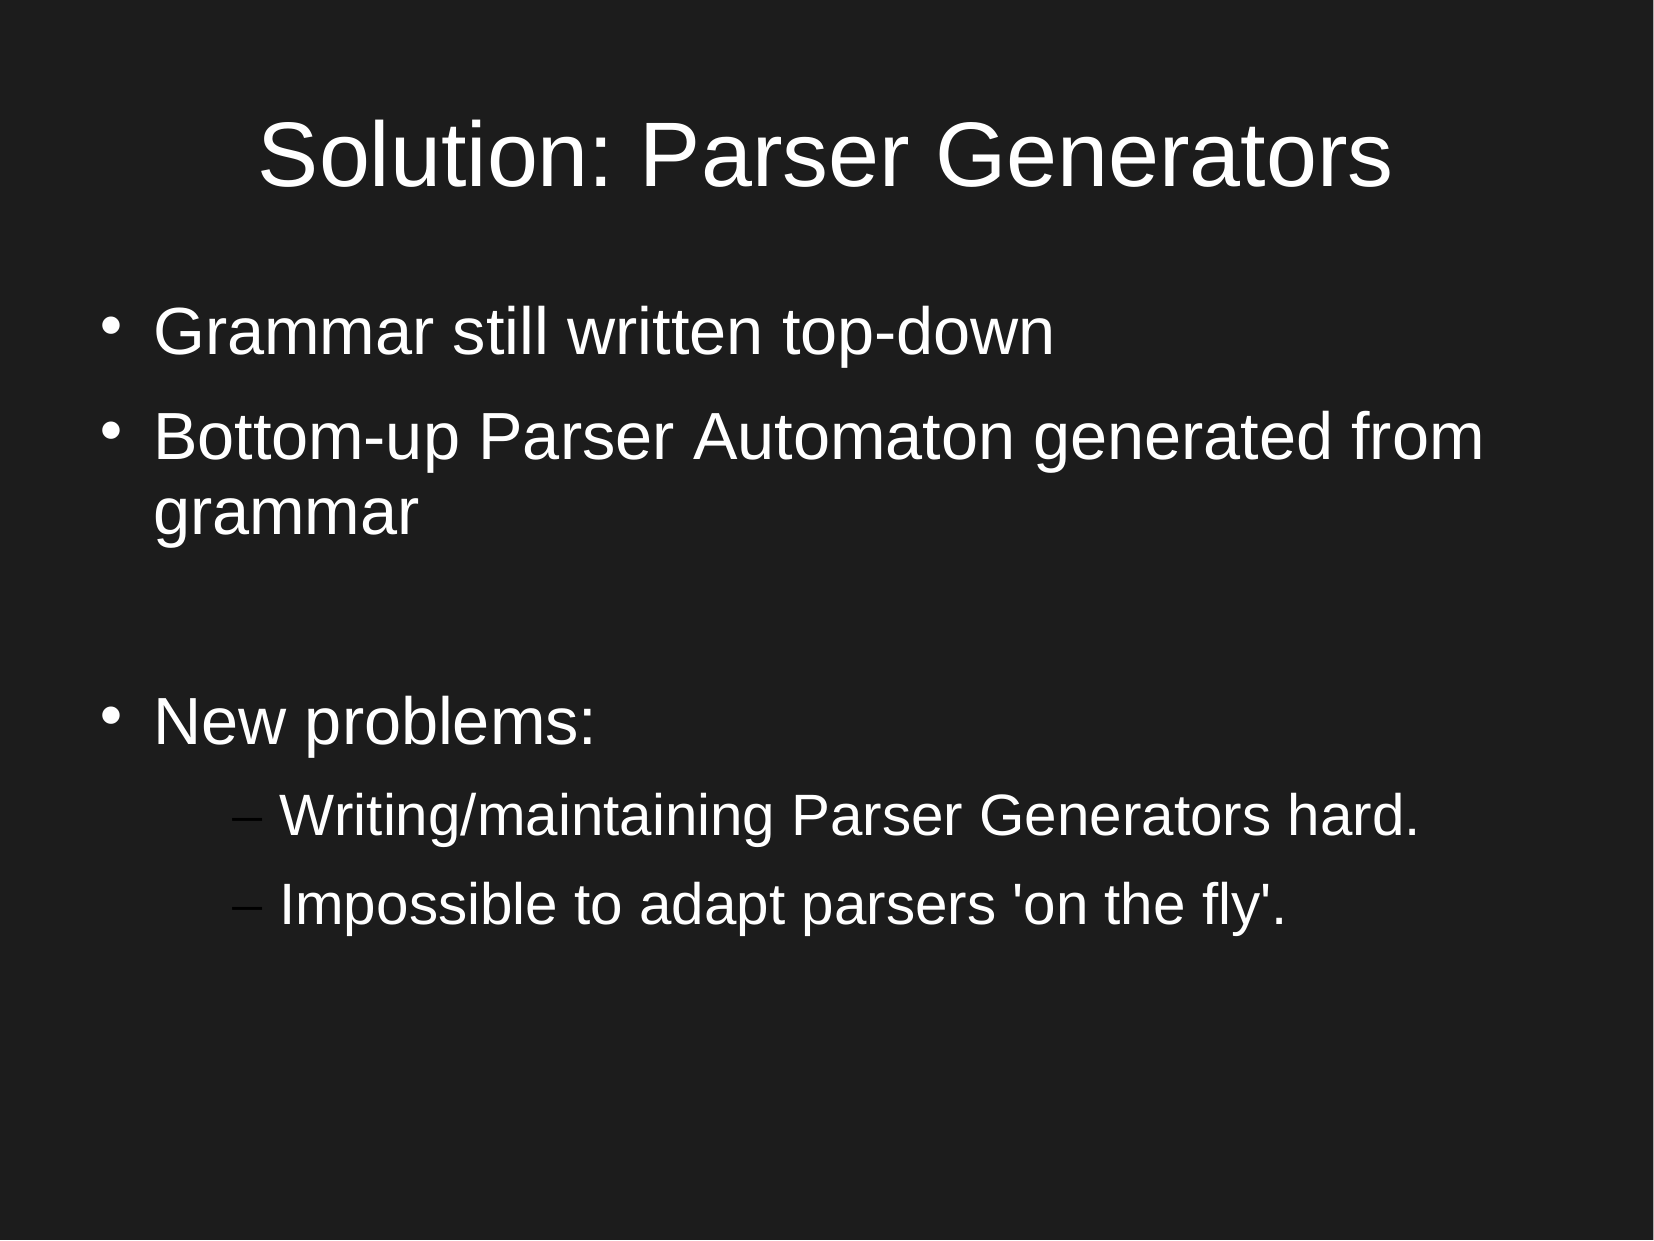

# Solution: Parser Generators
Grammar still written top-down
Bottom-up Parser Automaton generated from grammar
New problems:
Writing/maintaining Parser Generators hard.
Impossible to adapt parsers 'on the fly'.